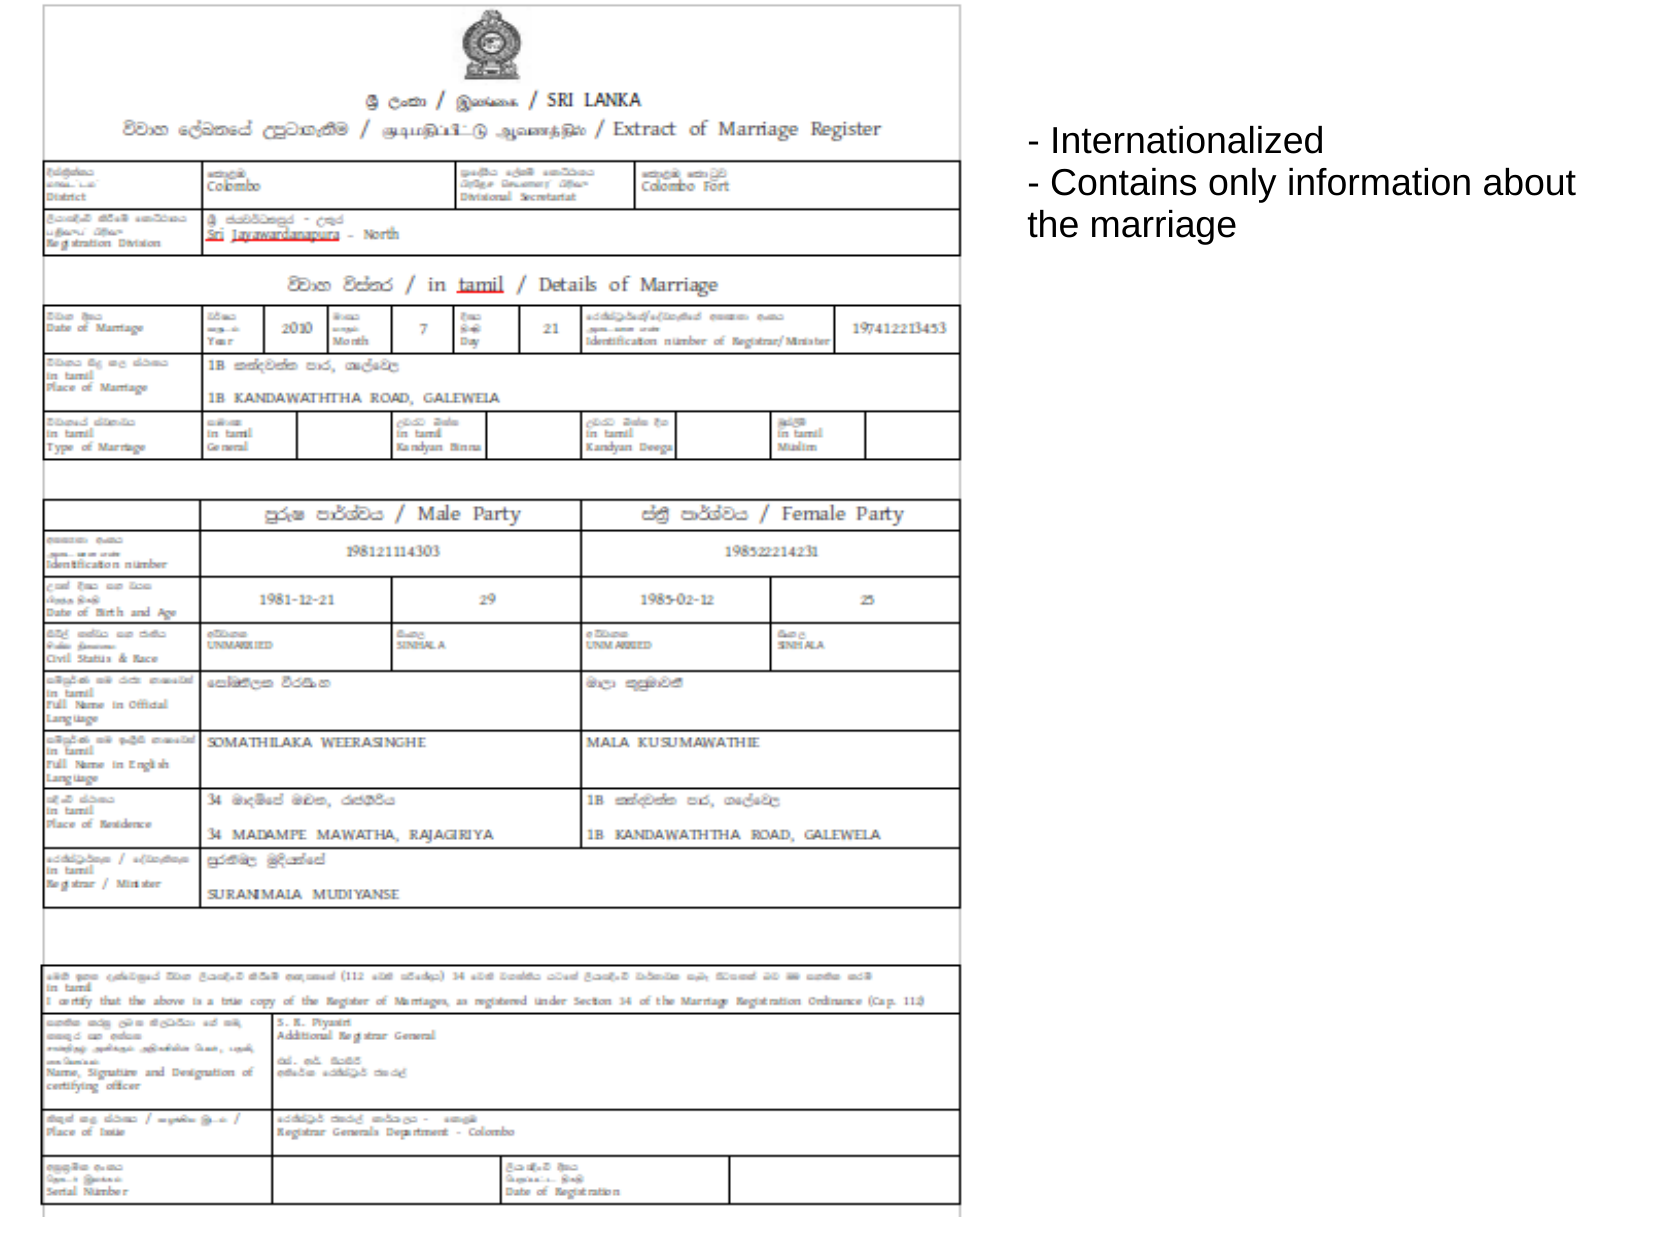

- Internationalized
- Contains only information about the marriage